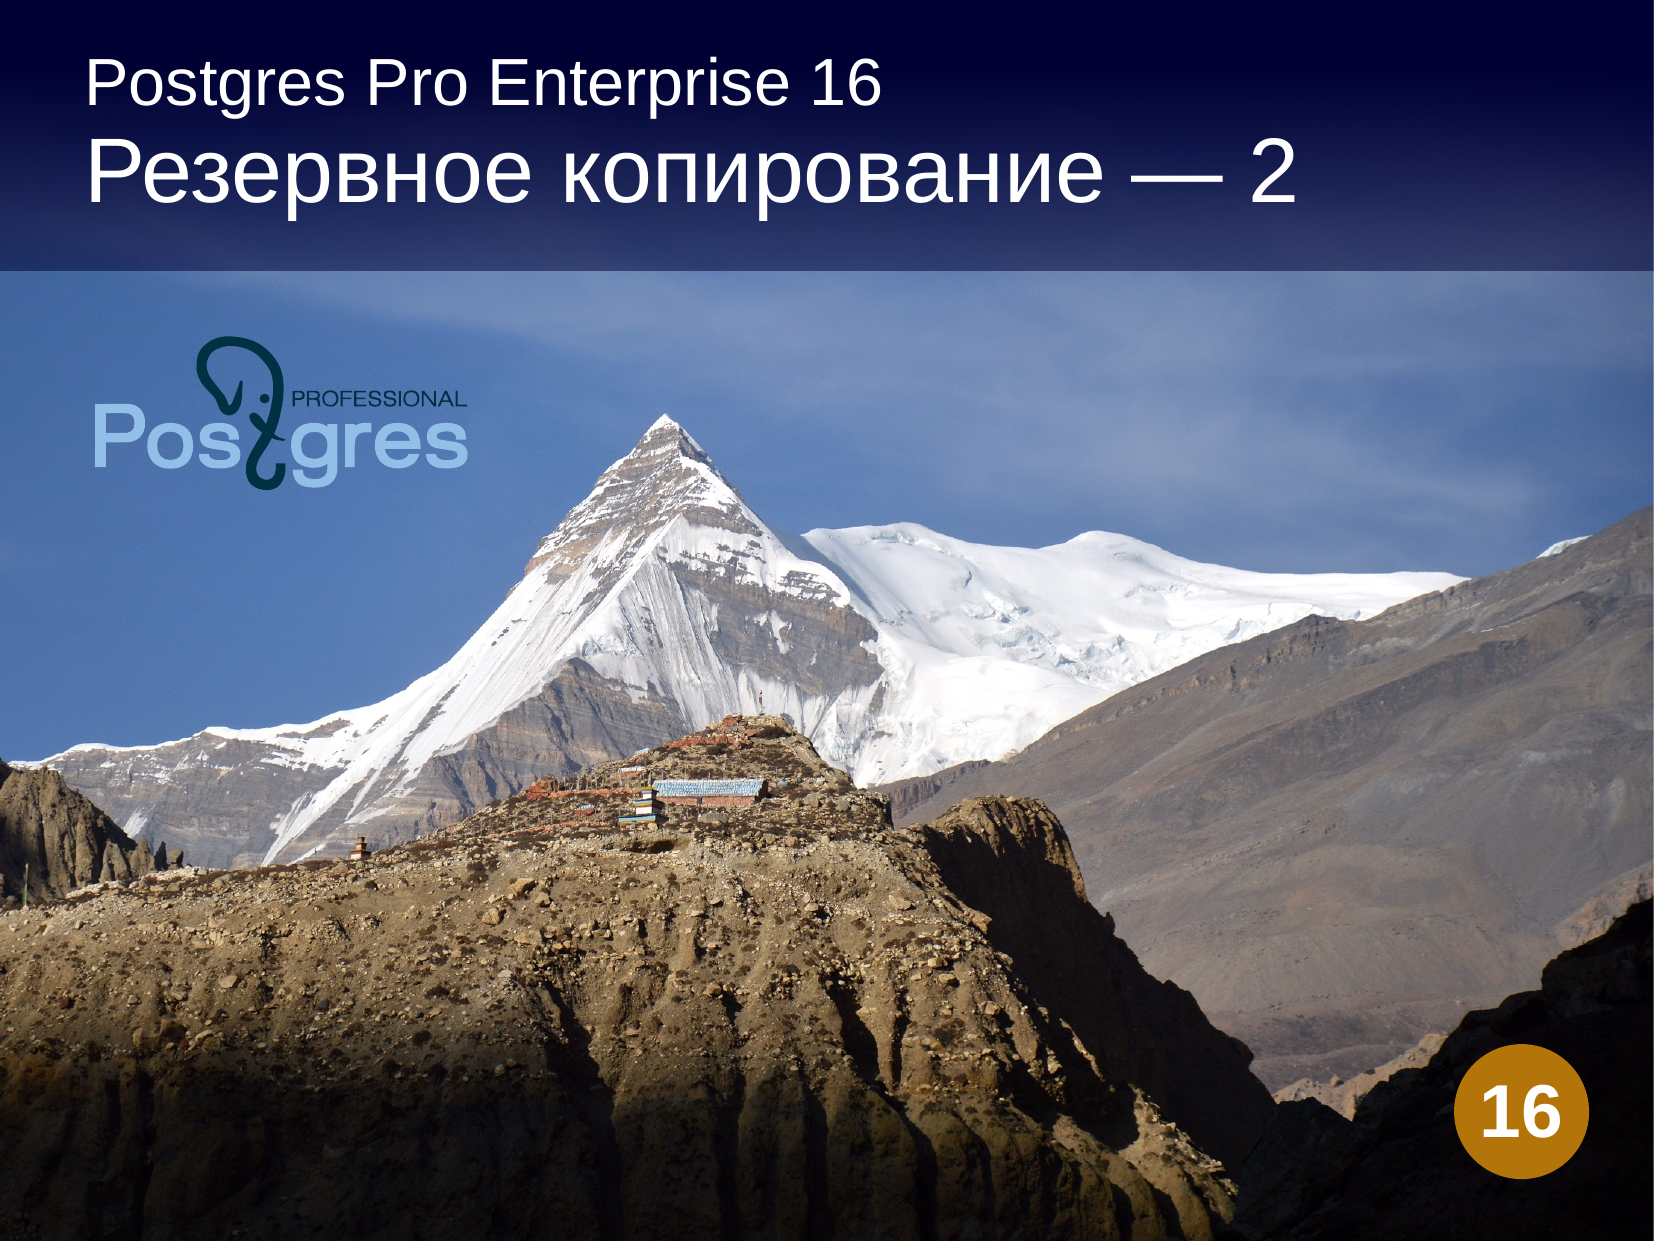

# Postgres Pro Enterprise 16 Резервное копирование — 2
16